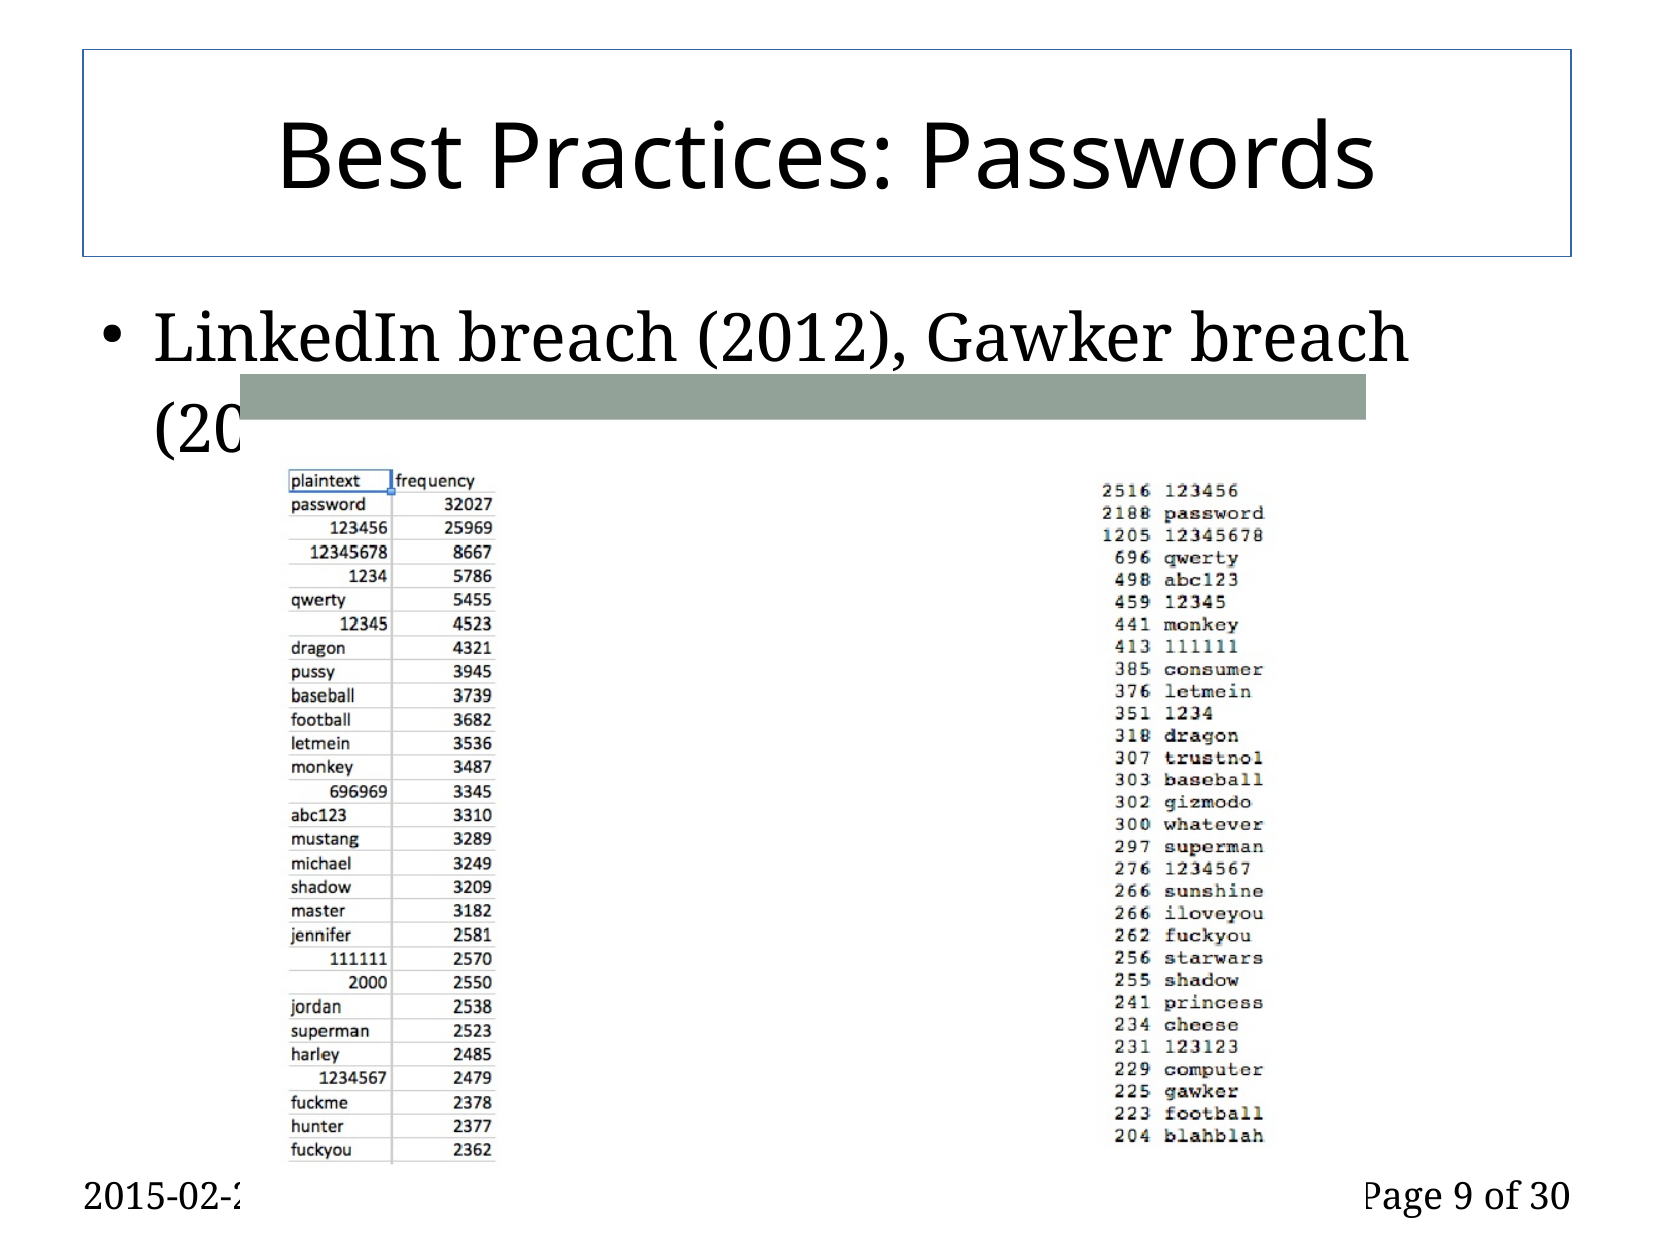

# Best Practices: Passwords
LinkedIn breach (2012), Gawker breach (2010)
2015-02-26
InfoSec 101
9